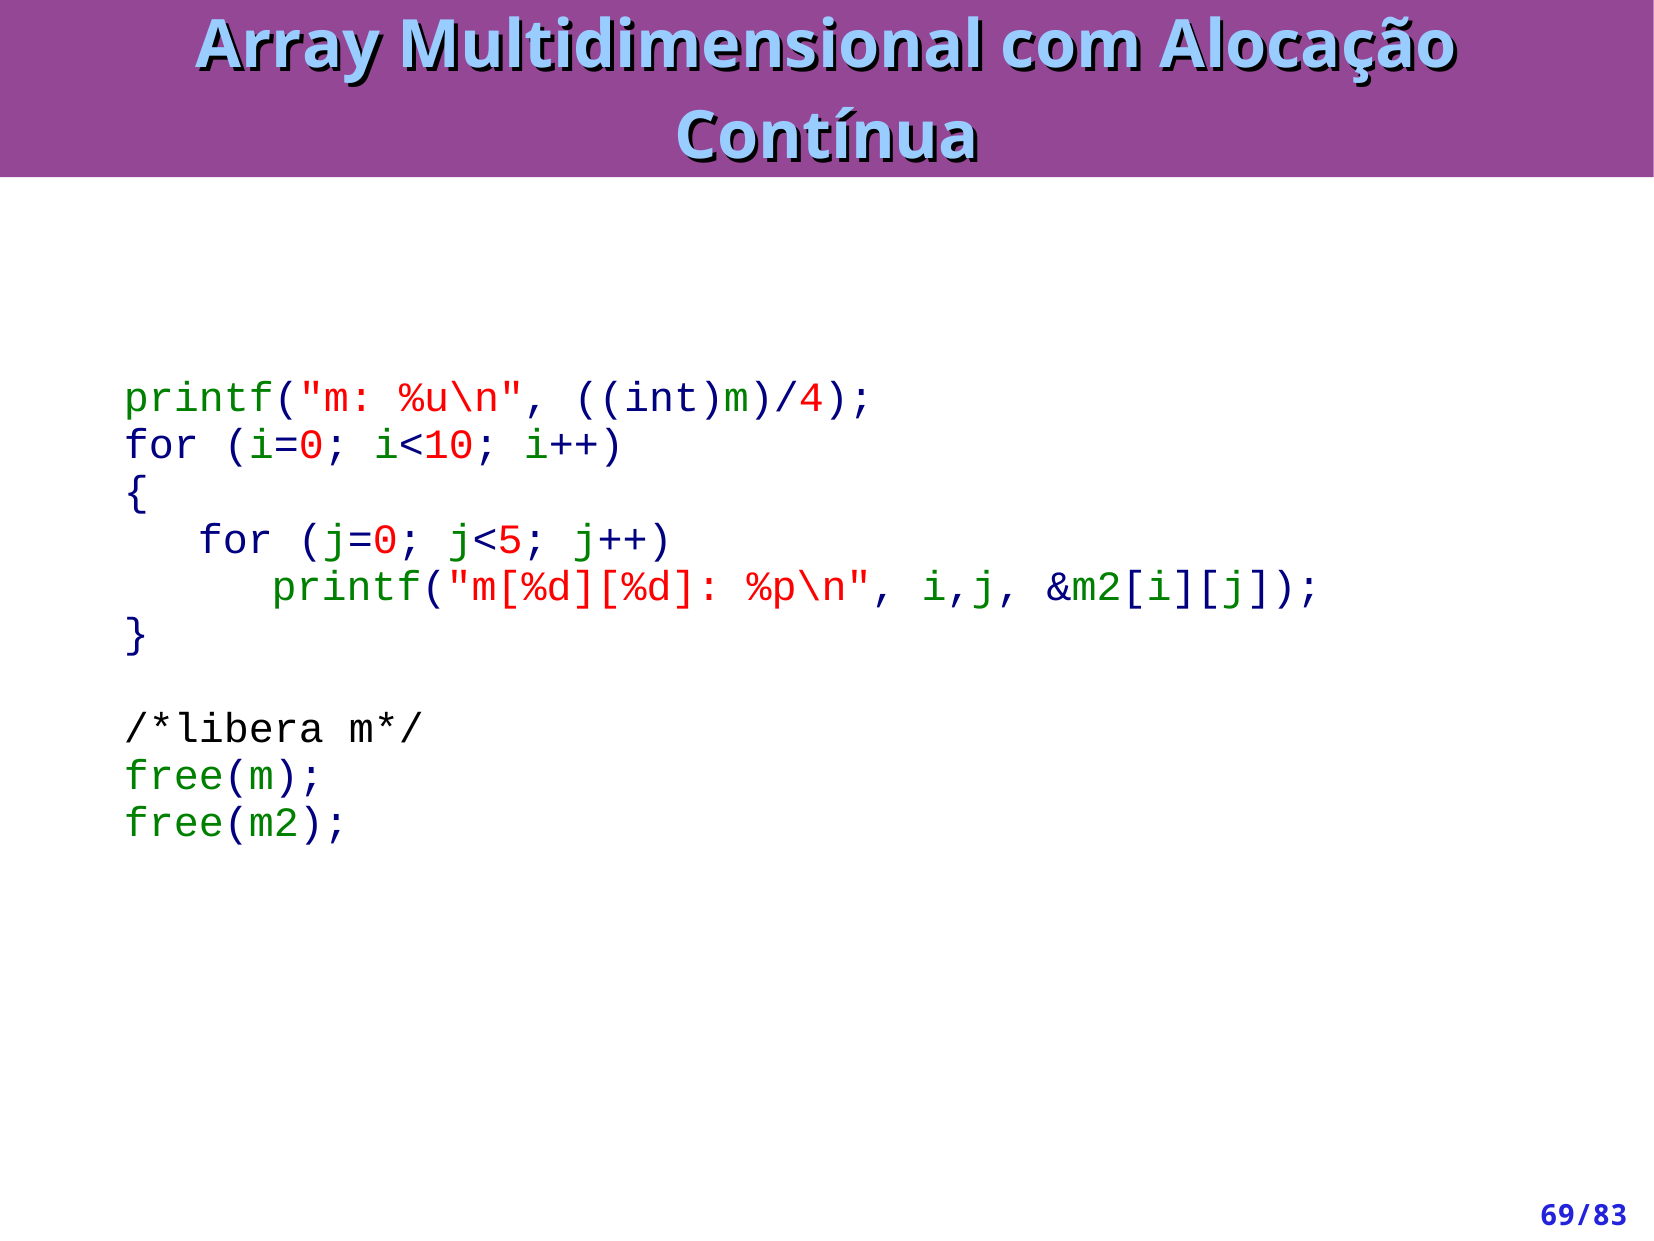

# Array Multidimensional com Alocação Contínua
	printf("m: %u\n", ((int)m)/4);
	for (i=0; i<10; i++)
	{
		for (j=0; j<5; j++)
			printf("m[%d][%d]: %p\n", i,j, &m2[i][j]);
	}
	/*libera m*/
	free(m);
	free(m2);
69